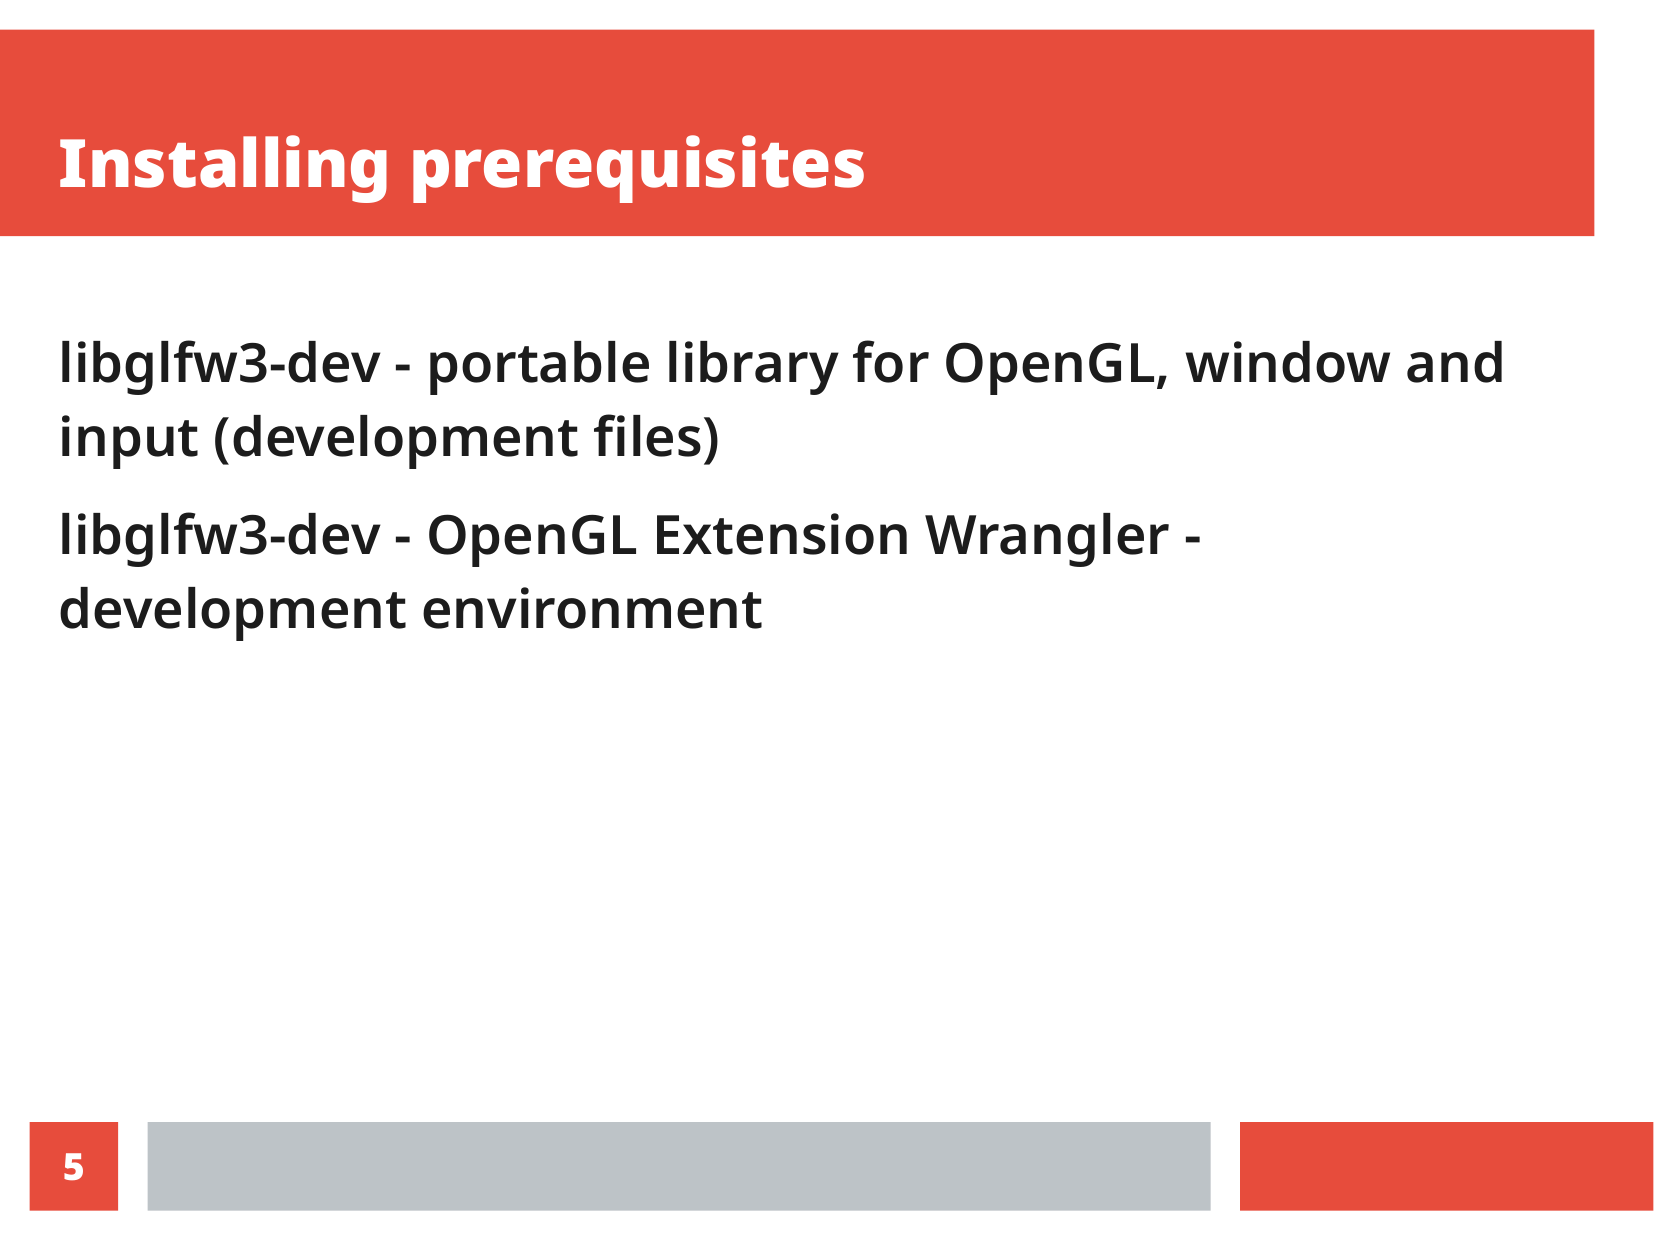

# Installing prerequisites
libglfw3-dev - portable library for OpenGL, window and input (development files)
libglfw3-dev - OpenGL Extension Wrangler - development environment
5